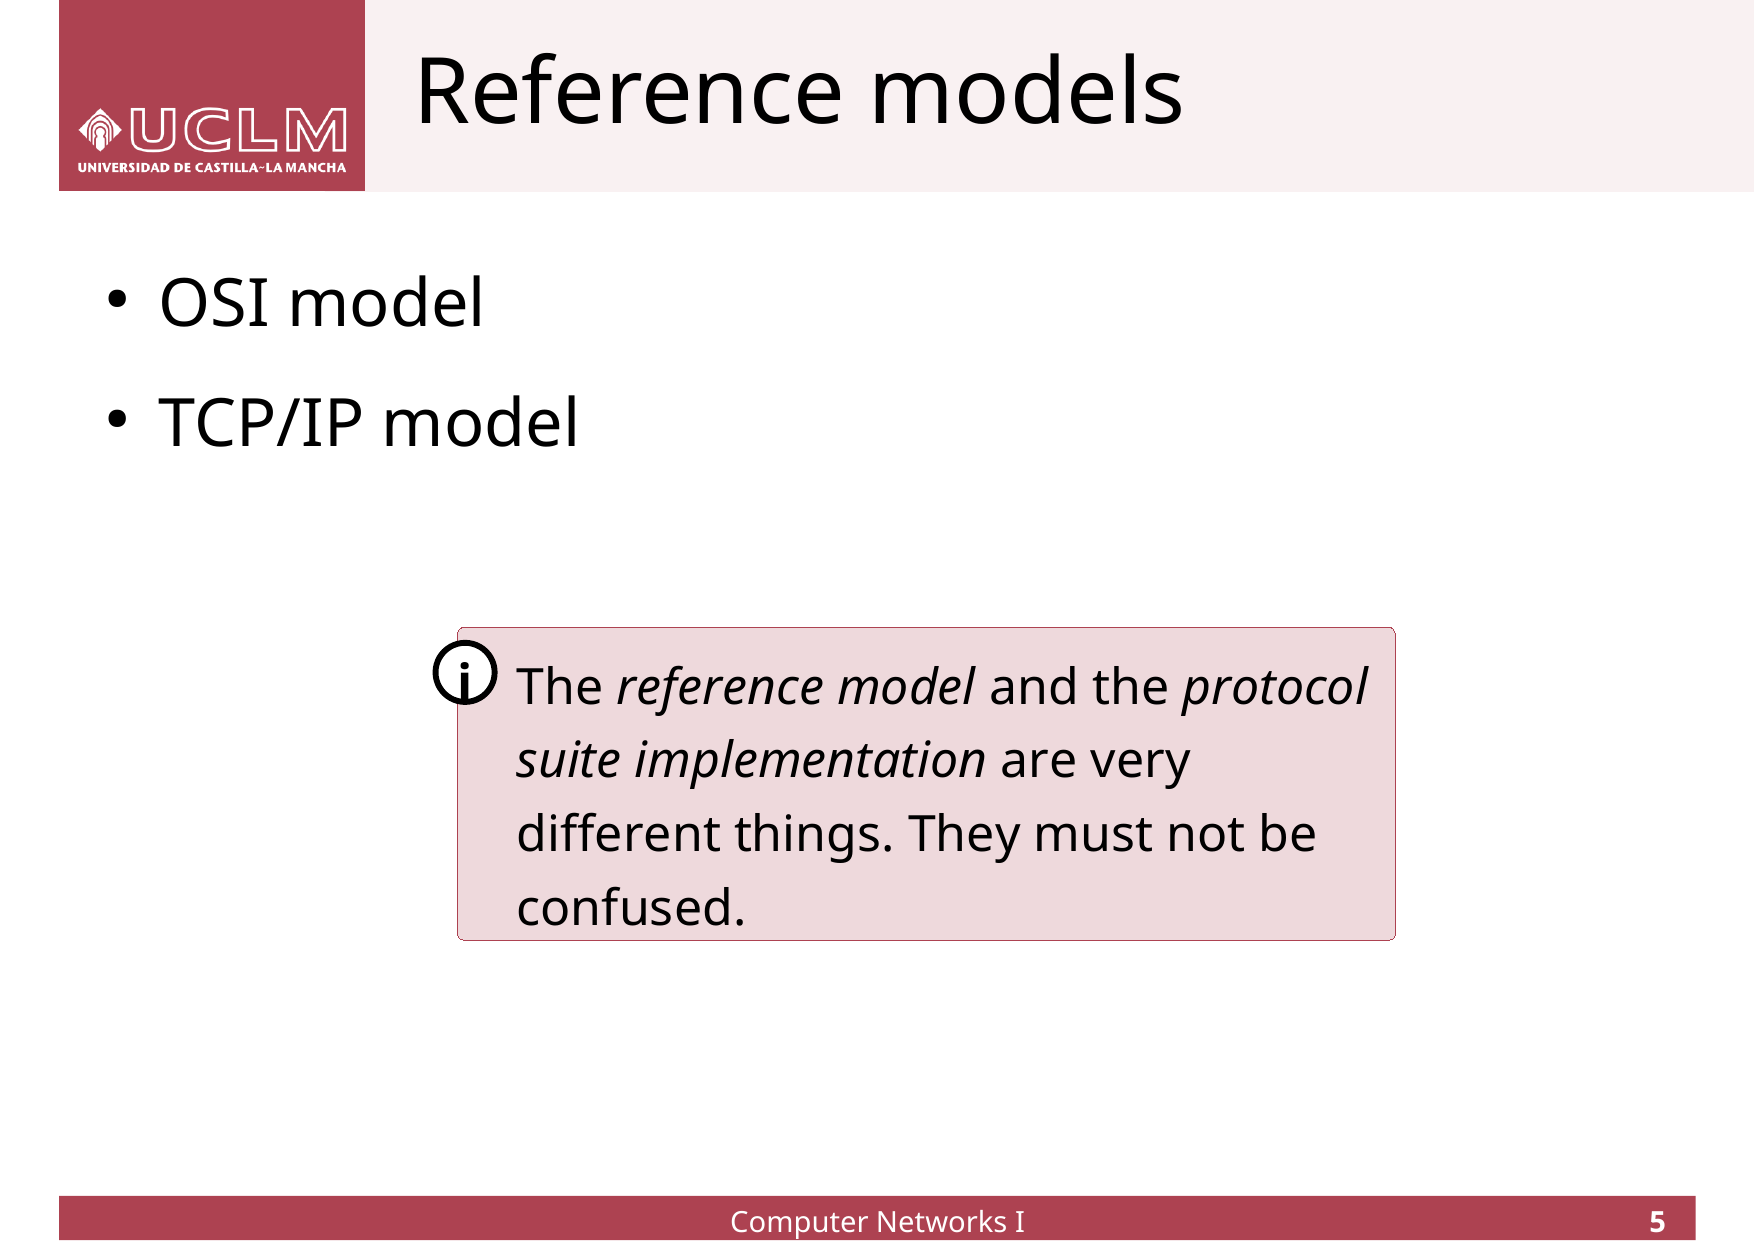

# Reference models
OSI model
TCP/IP model
The reference model and the protocol suite implementation are very different things. They must not be confused.
i
Computer Networks I
5